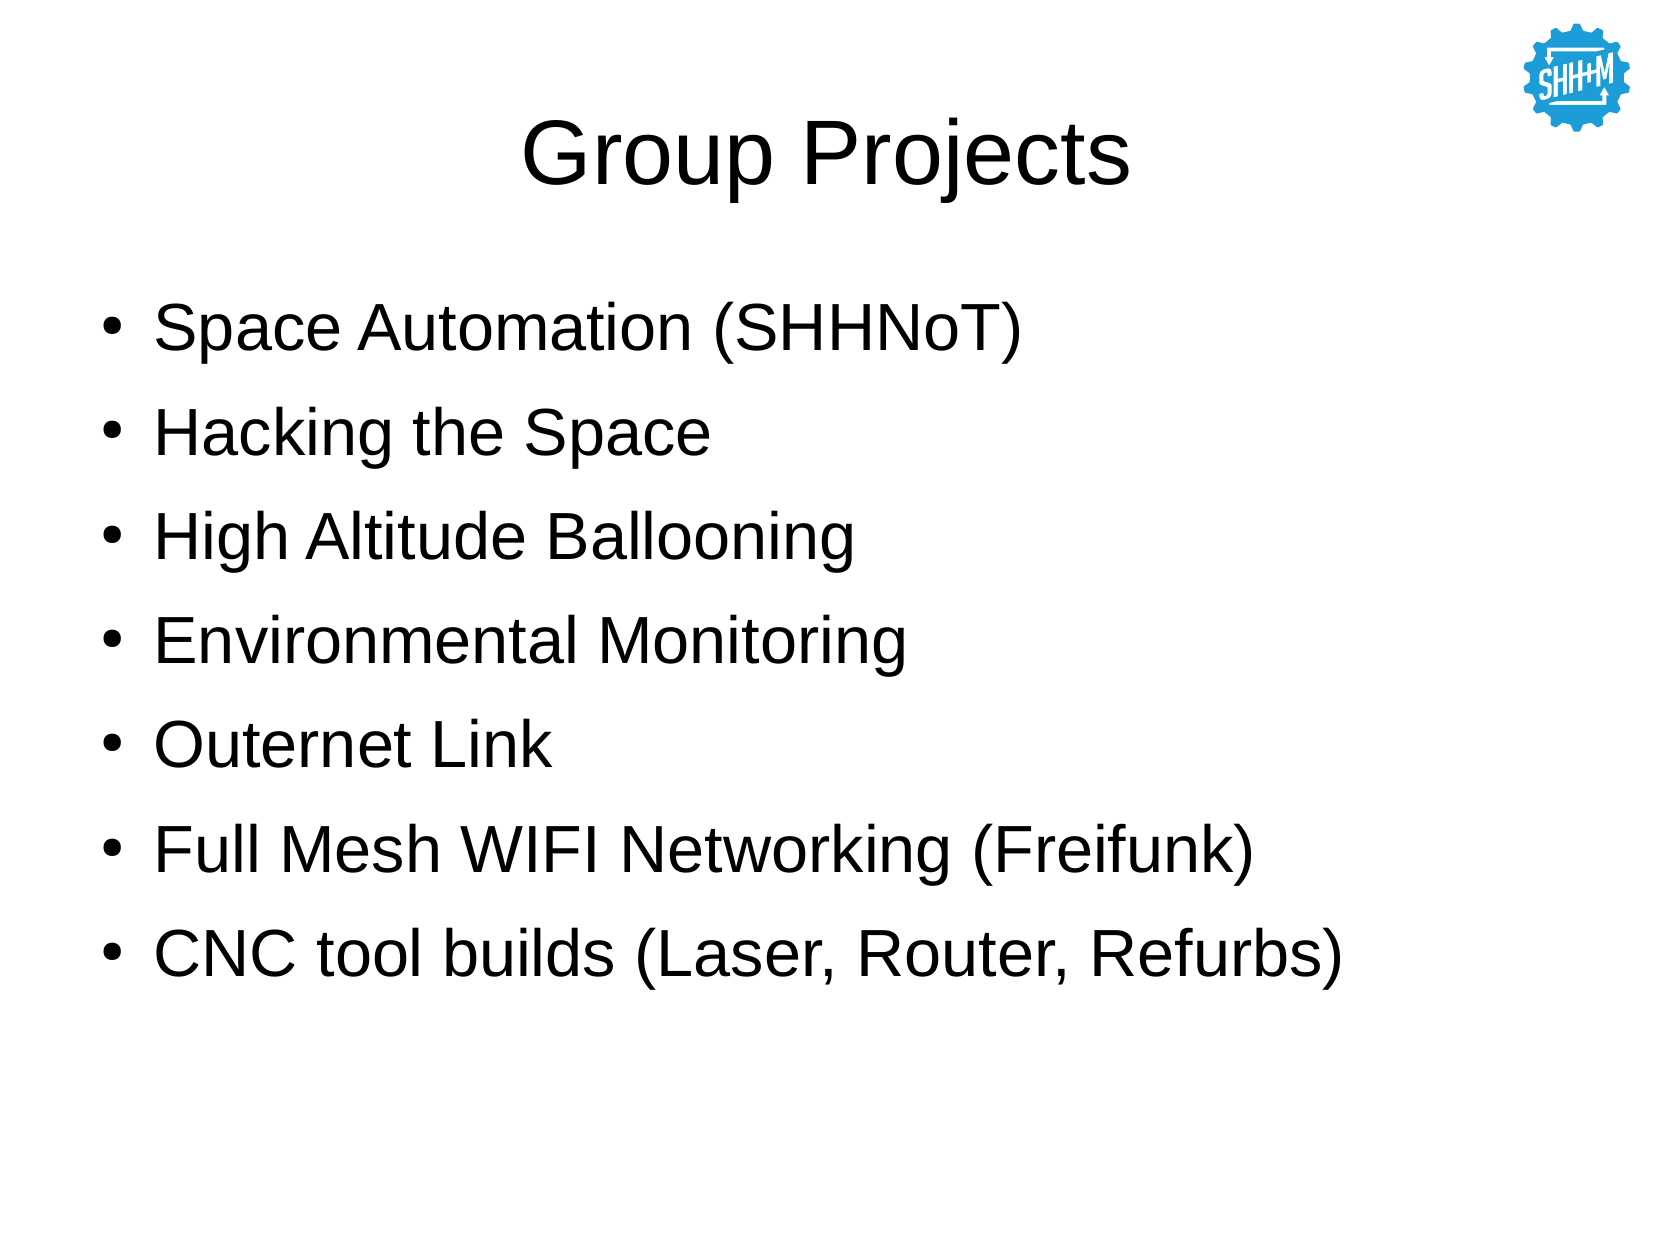

# Group Projects
Space Automation (SHHNoT)
Hacking the Space
High Altitude Ballooning
Environmental Monitoring
Outernet Link
Full Mesh WIFI Networking (Freifunk)
CNC tool builds (Laser, Router, Refurbs)